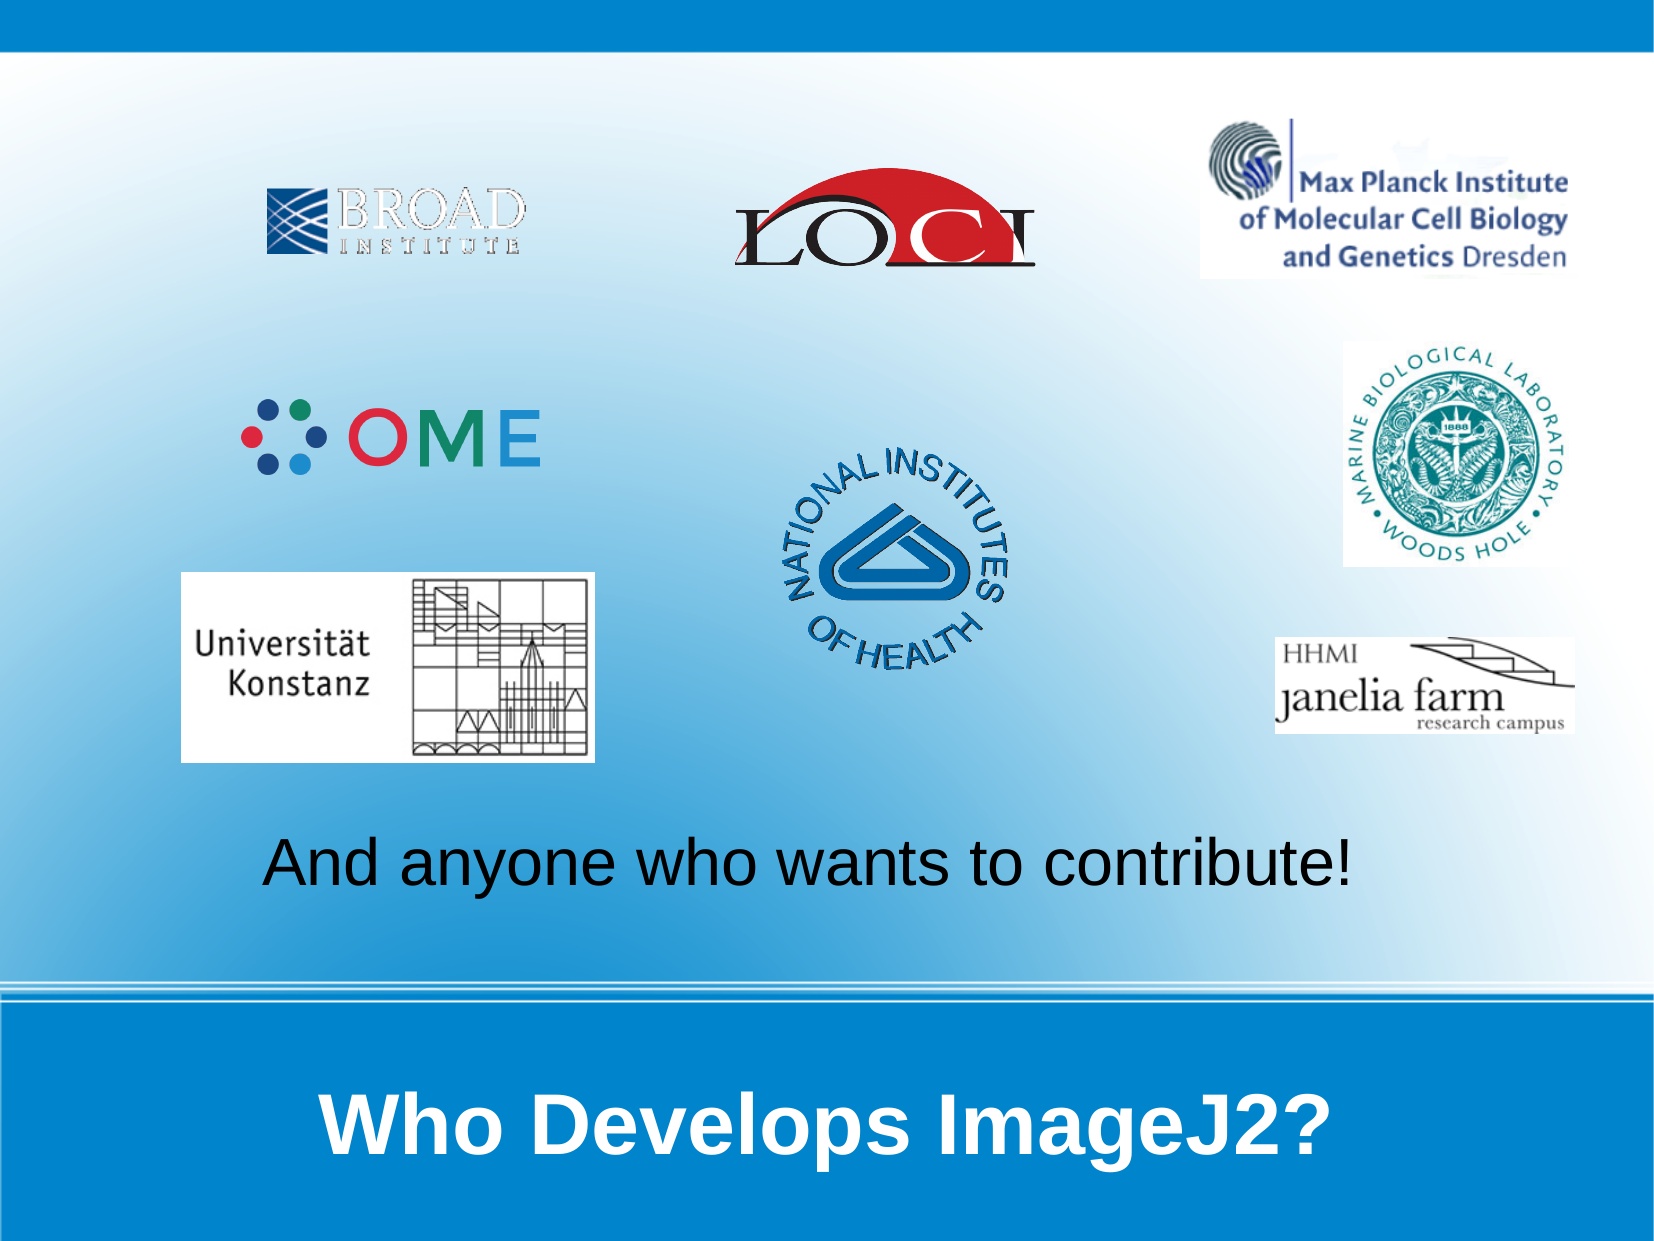

And anyone who wants to contribute!
# Who Develops ImageJ2?